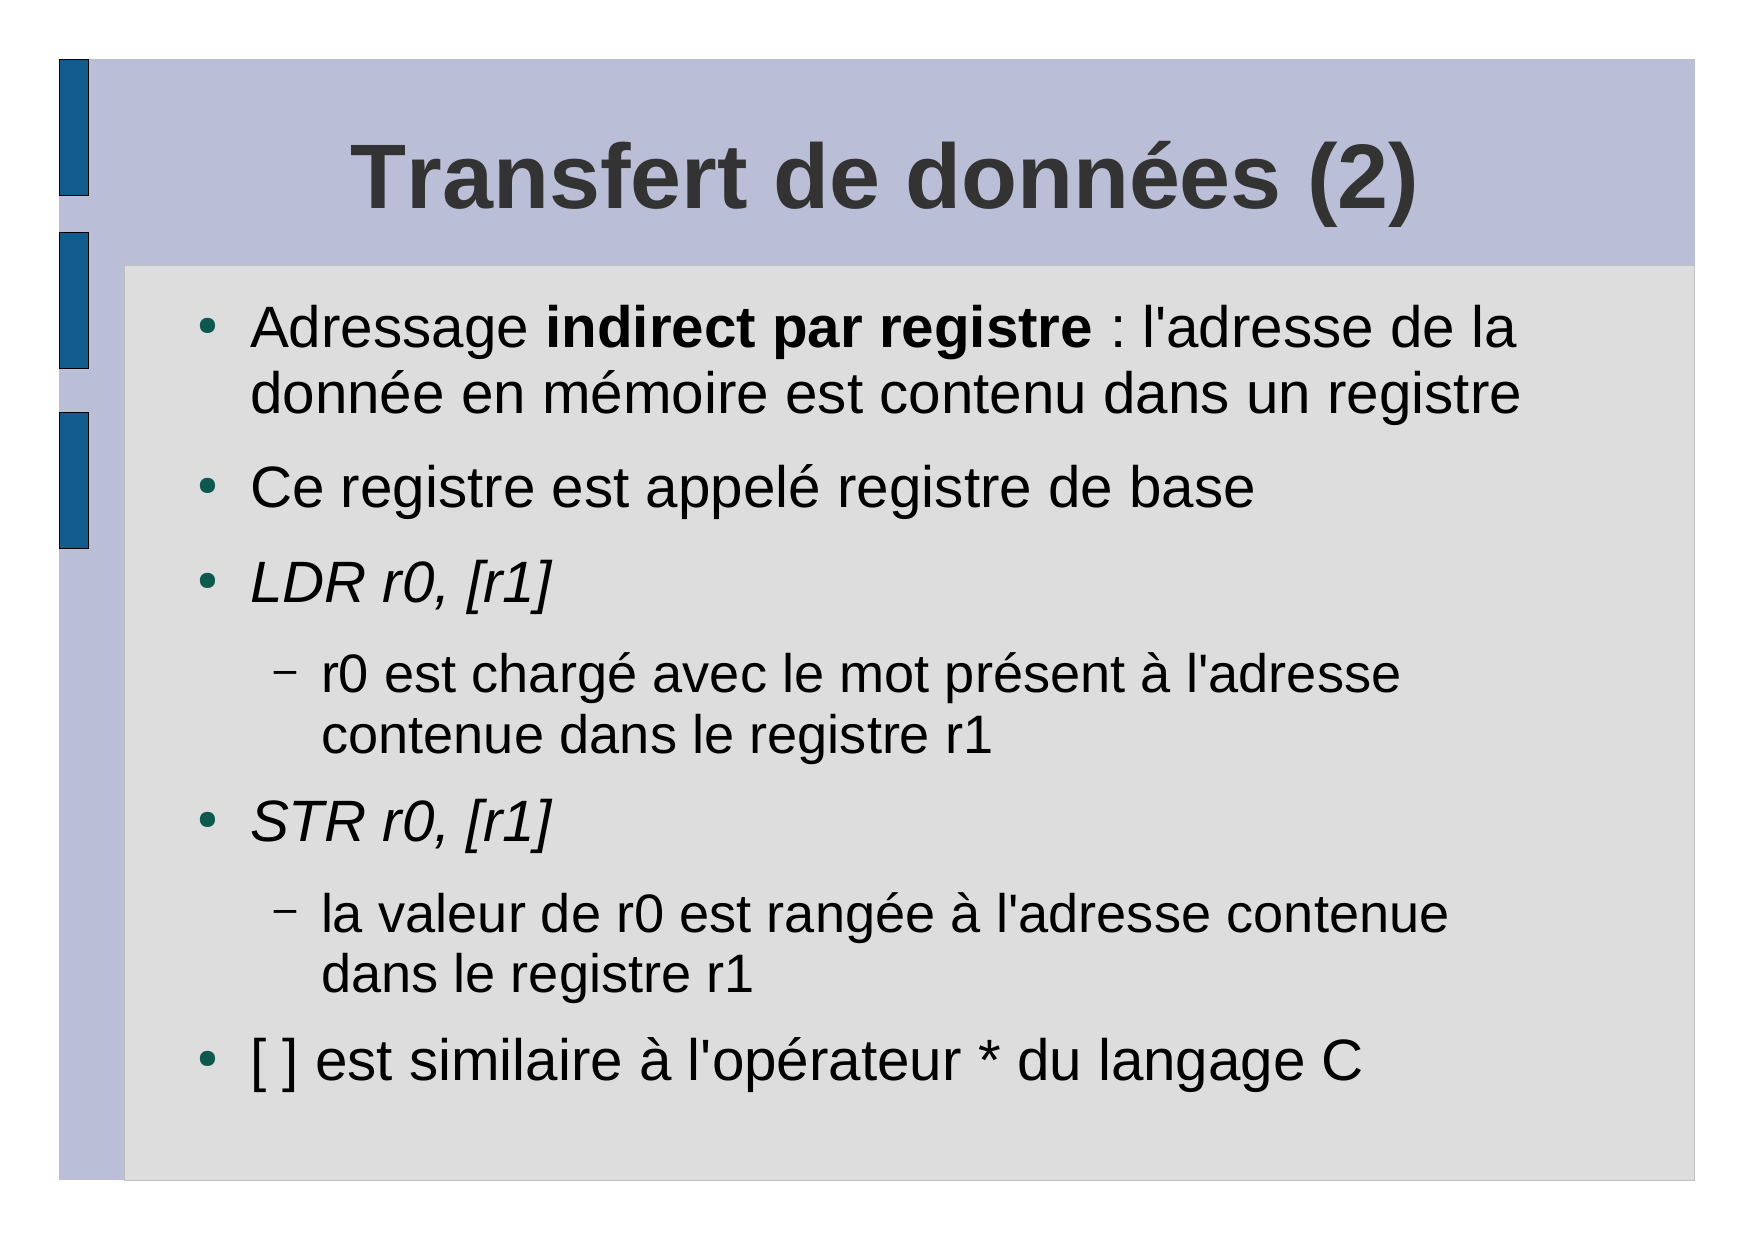

# Transfert de données (2)
Adressage indirect par registre : l'adresse de la donnée en mémoire est contenu dans un registre
Ce registre est appelé registre de base
LDR r0, [r1]
r0 est chargé avec le mot présent à l'adresse contenue dans le registre r1
STR r0, [r1]
la valeur de r0 est rangée à l'adresse contenue dans le registre r1
[ ] est similaire à l'opérateur * du langage C